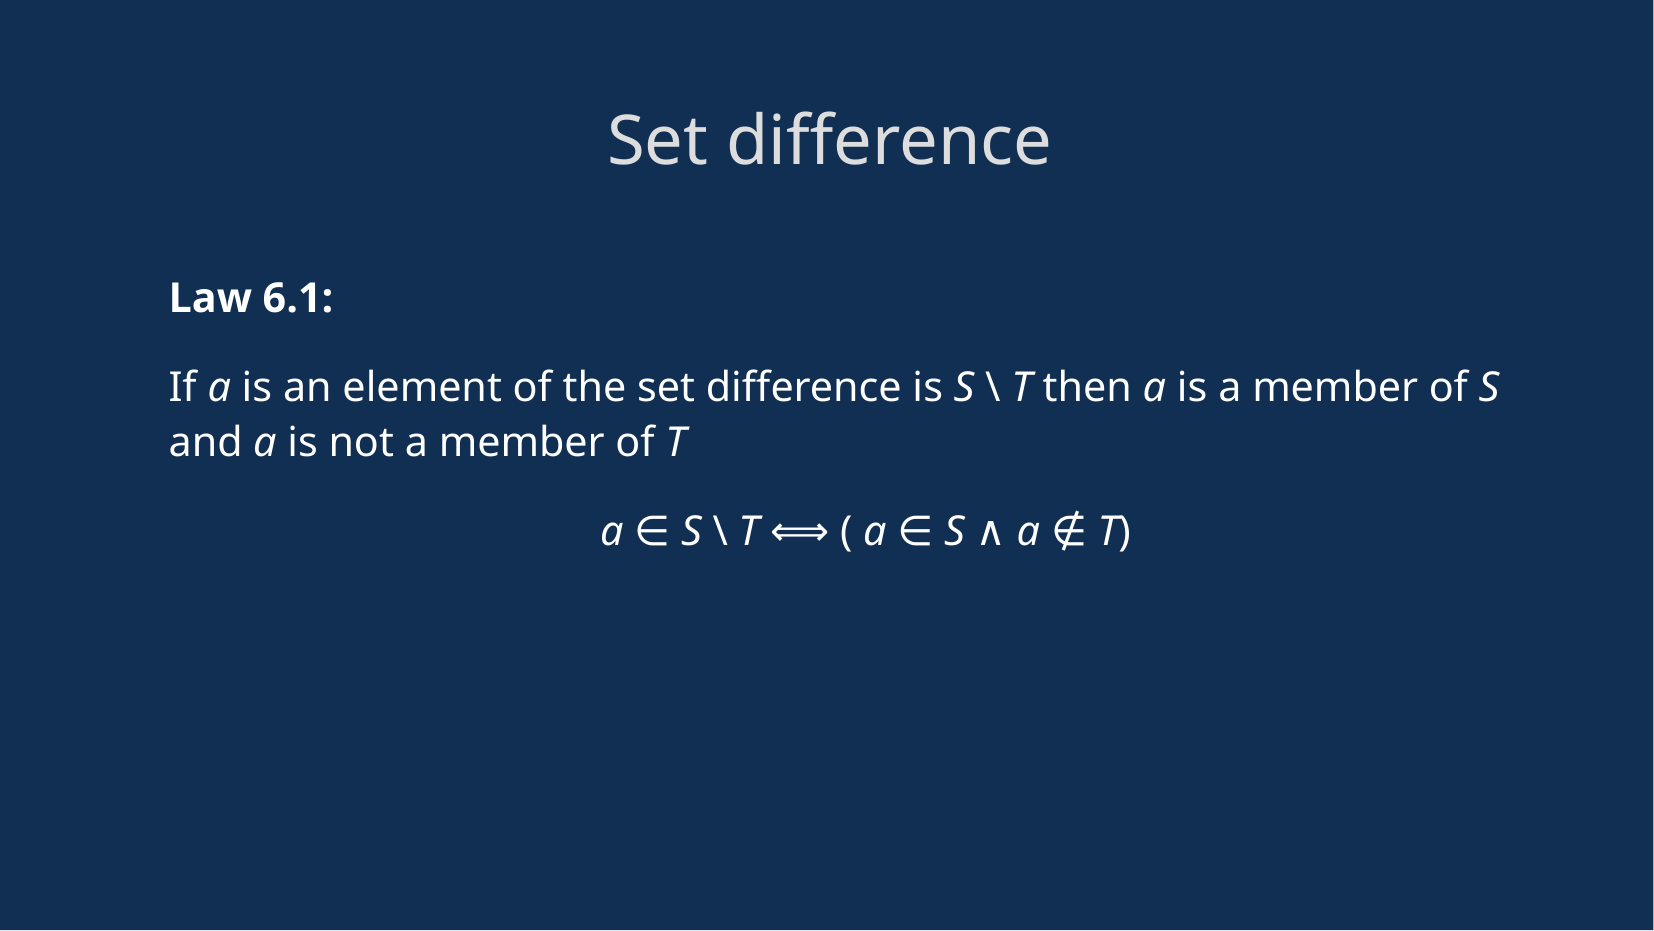

# Set difference
Law 6.1:
If a is an element of the set difference is S \ T then a is a member of S and a is not a member of T
a ∈ S \ T ⟺ ( a ∈ S ∧ a ∉ T)